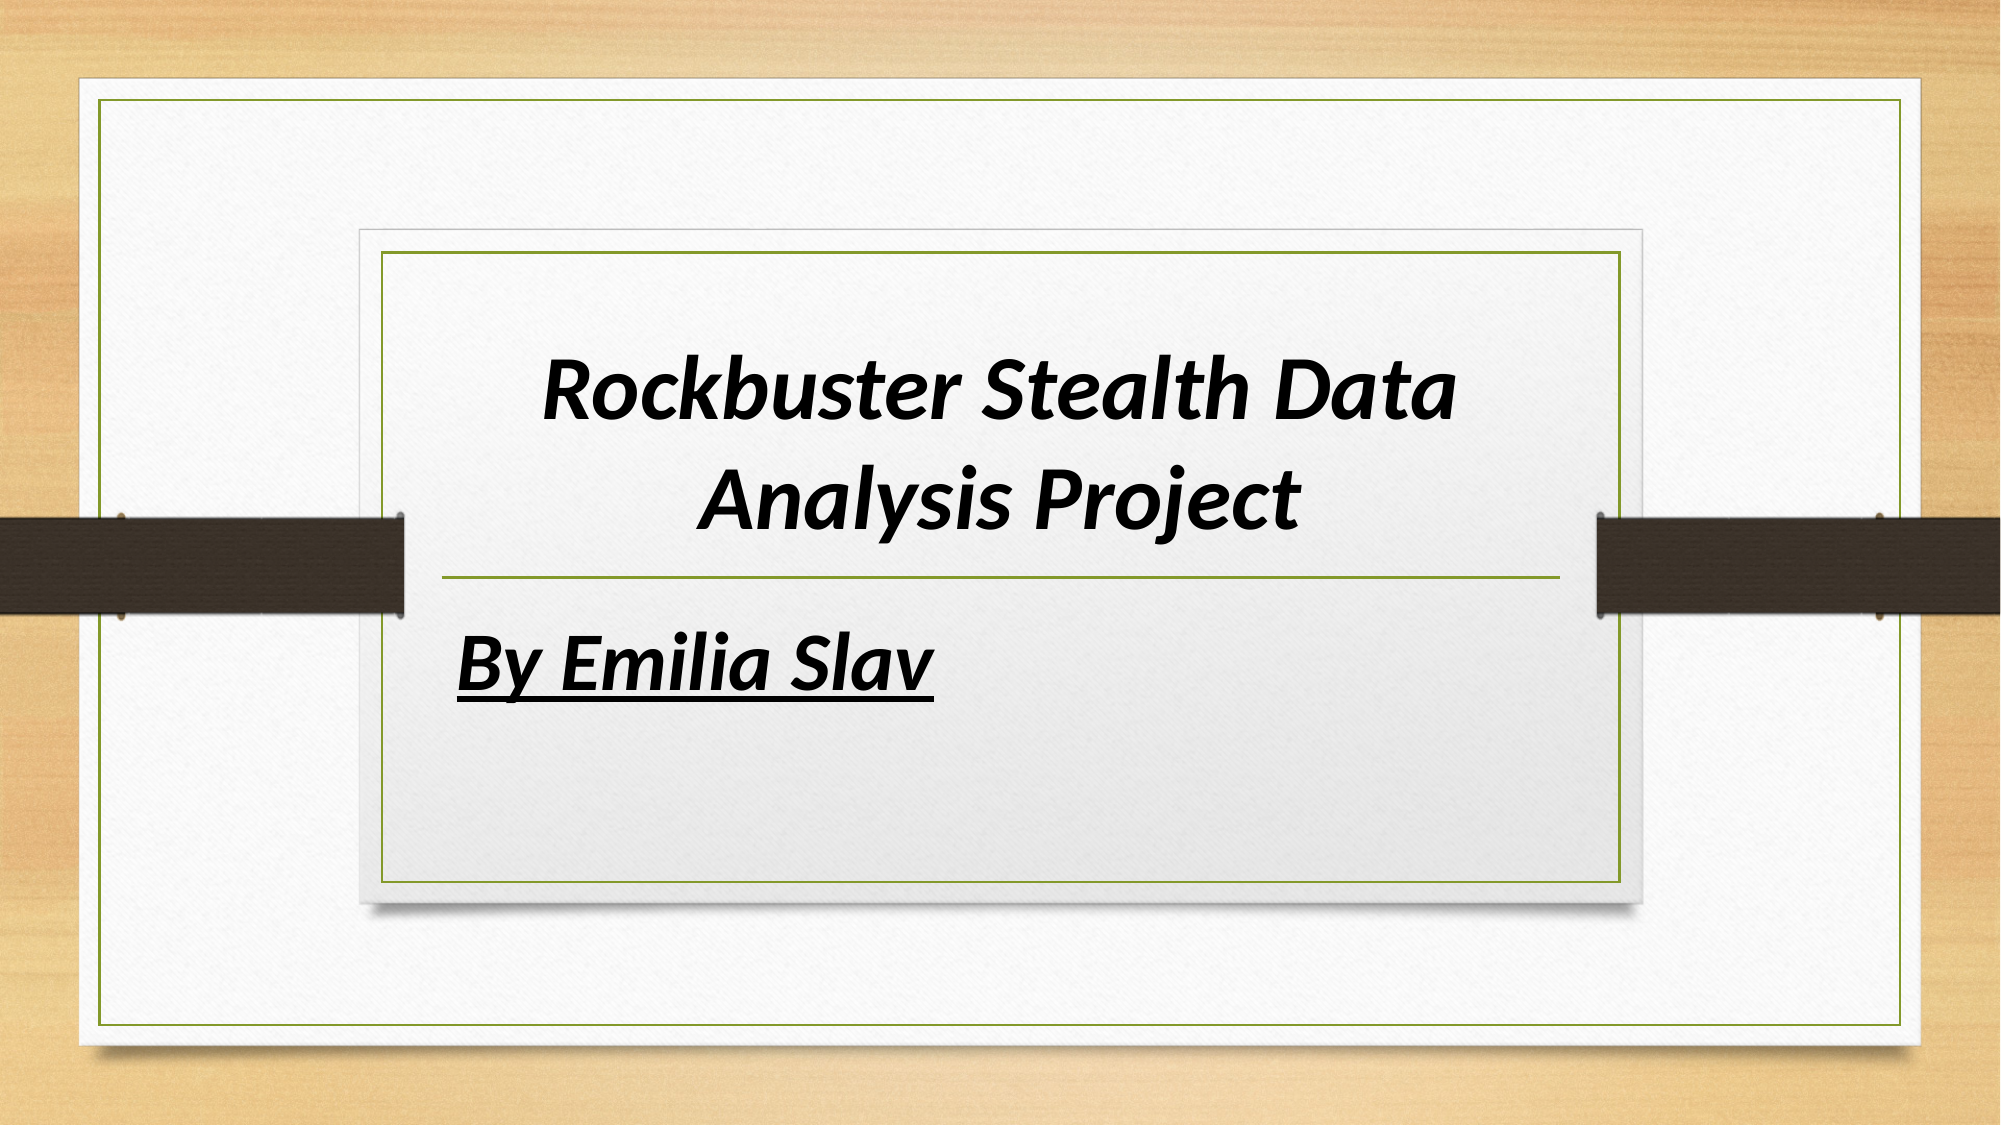

# Rockbuster Stealth Data Analysis Project
By Emilia Slav